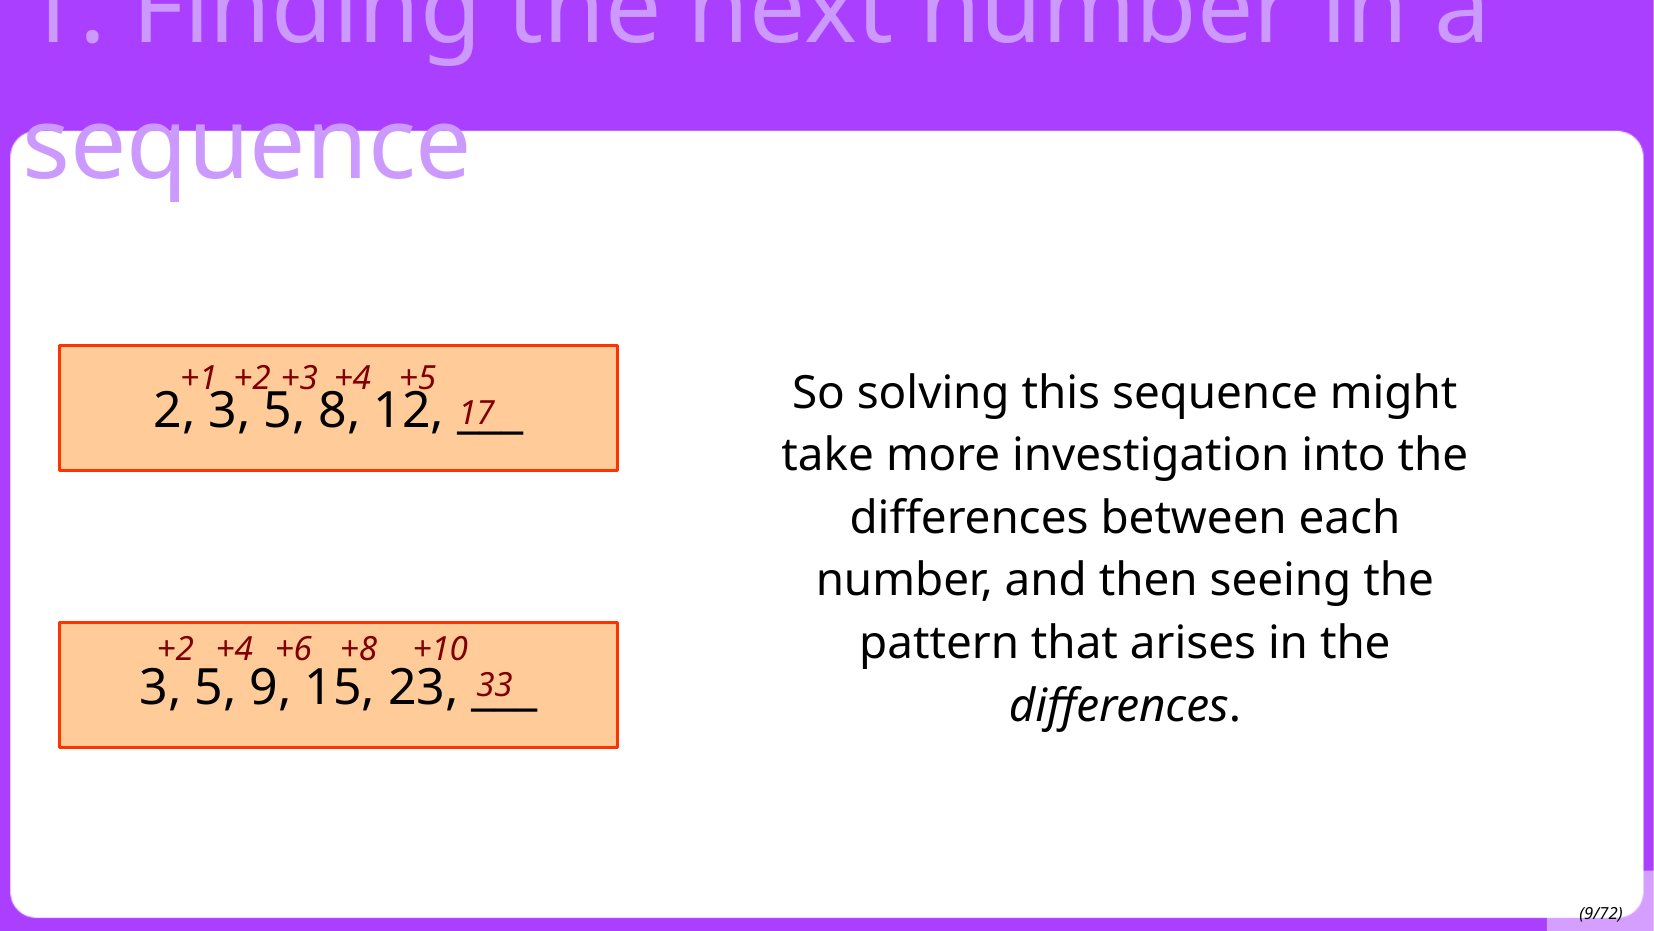

# 1. Finding the next number in a sequence
So solving this sequence might take more investigation into the differences between each number, and then seeing the pattern that arises in the differences.
2, 3, 5, 8, 12, ___
+1
+2
+3
+4
+5
17
+10
+2
+4
+6
+8
3, 5, 9, 15, 23, ___
33